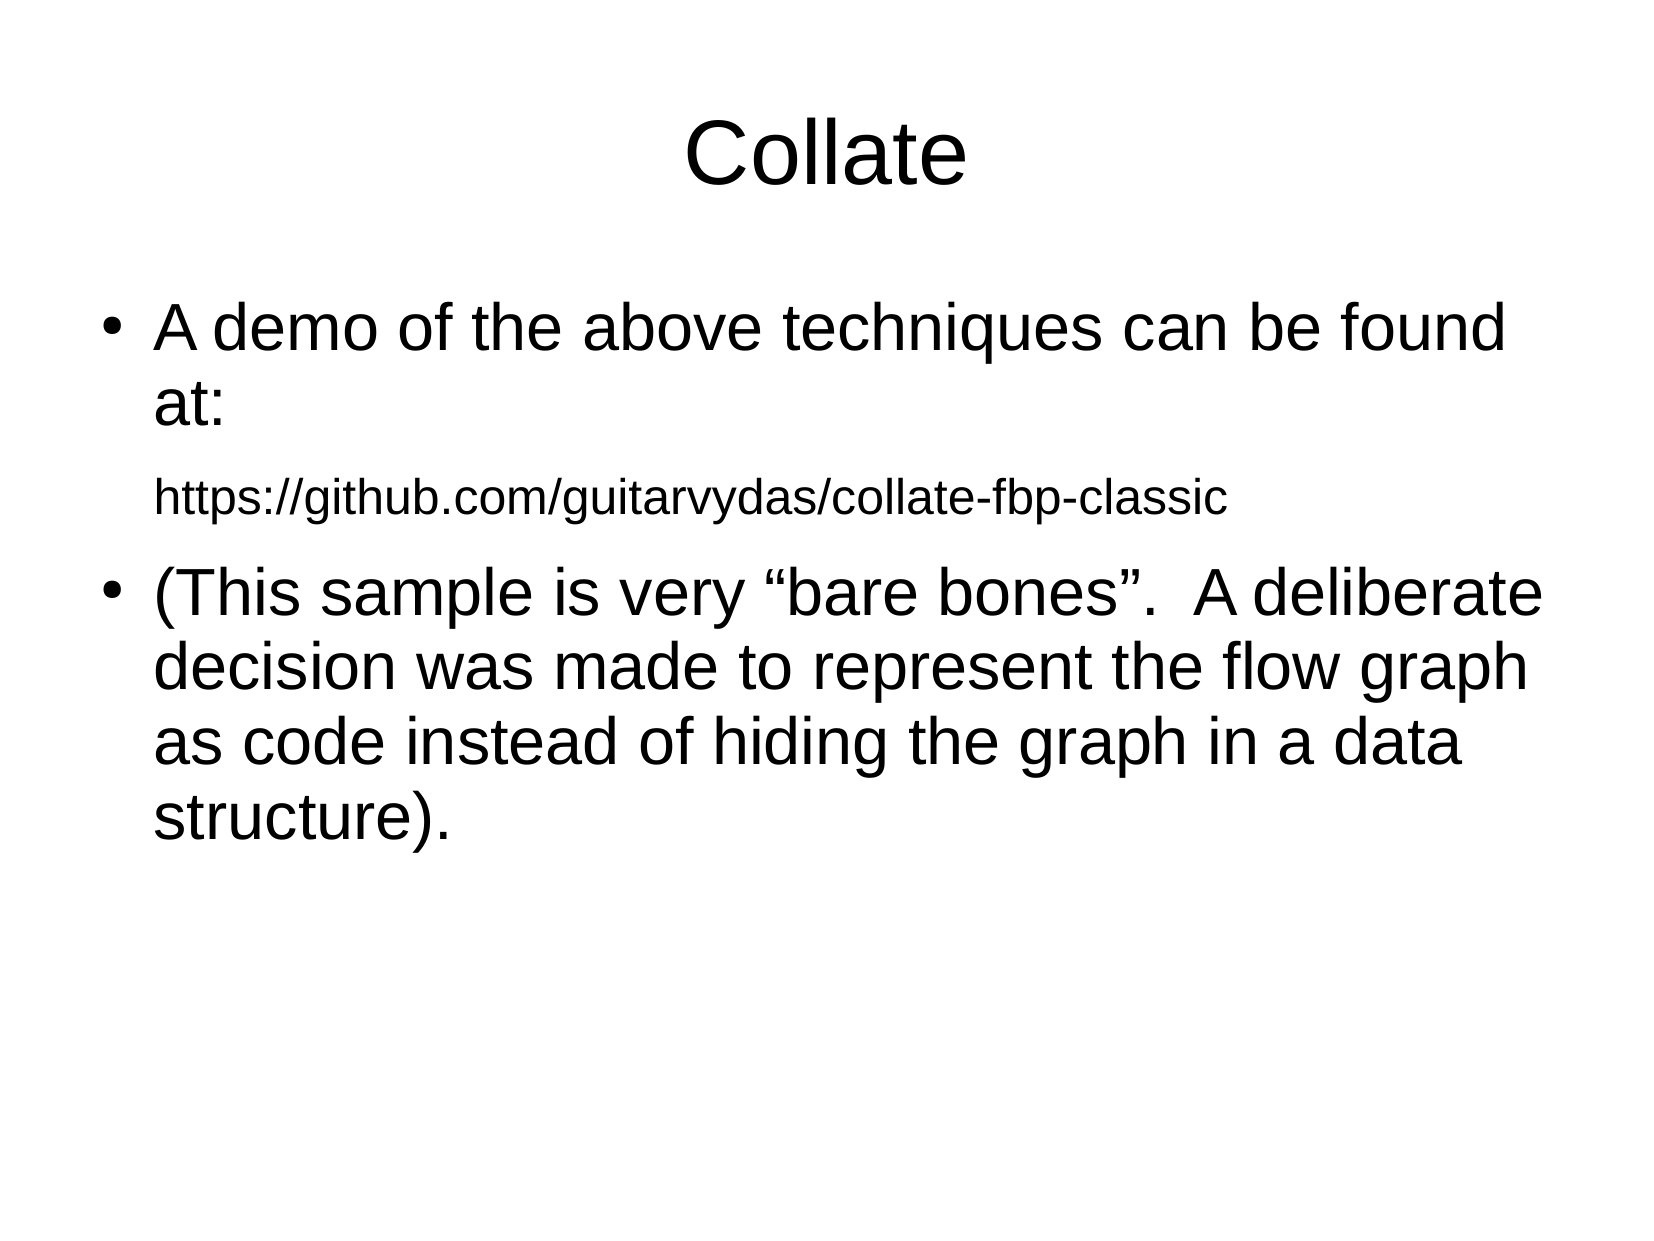

# Collate
A demo of the above techniques can be found at:
https://github.com/guitarvydas/collate-fbp-classic
(This sample is very “bare bones”. A deliberate decision was made to represent the flow graph as code instead of hiding the graph in a data structure).